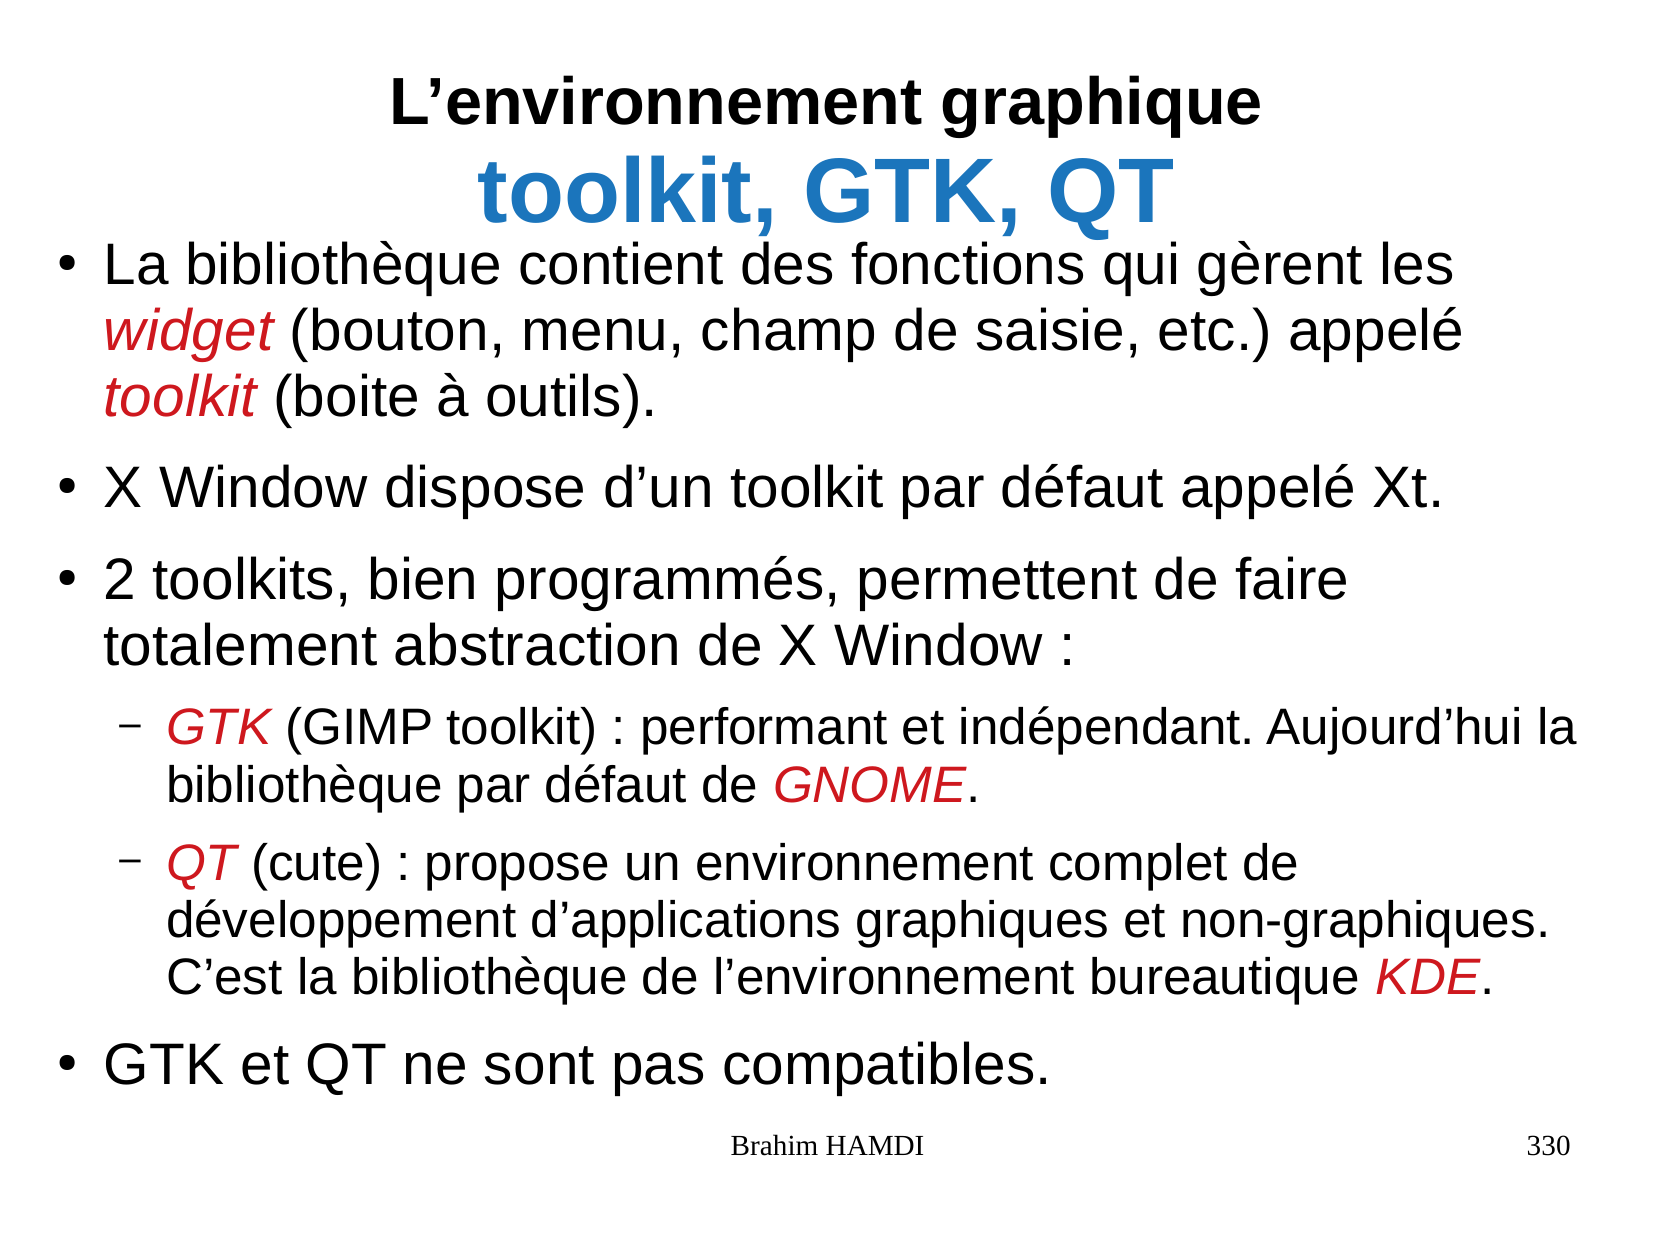

# L’environnement graphique toolkit, GTK, QT
La bibliothèque contient des fonctions qui gèrent les widget (bouton, menu, champ de saisie, etc.) appelé toolkit (boite à outils).
X Window dispose d’un toolkit par défaut appelé Xt.
2 toolkits, bien programmés, permettent de faire totalement abstraction de X Window :
GTK (GIMP toolkit) : performant et indépendant. Aujourd’hui la bibliothèque par défaut de GNOME.
QT (cute) : propose un environnement complet de développement d’applications graphiques et non-graphiques. C’est la bibliothèque de l’environnement bureautique KDE.
GTK et QT ne sont pas compatibles.
Brahim HAMDI
330